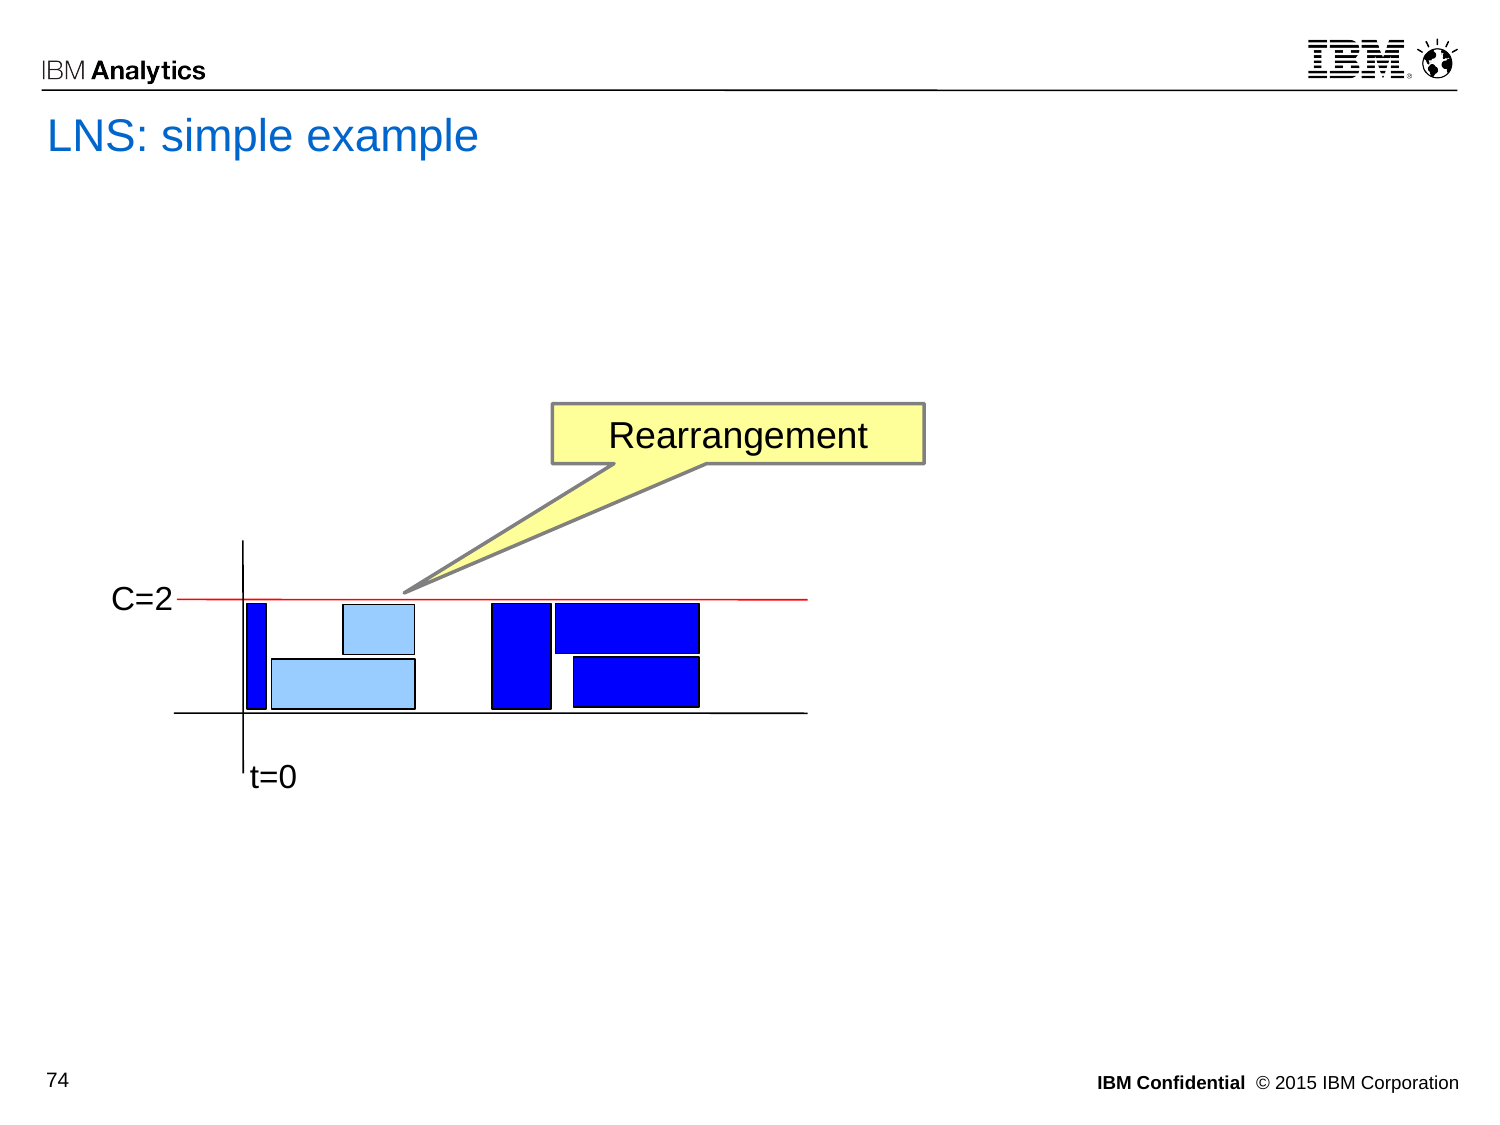

# LNS: simple example
Rearrangement
C=2
t=0